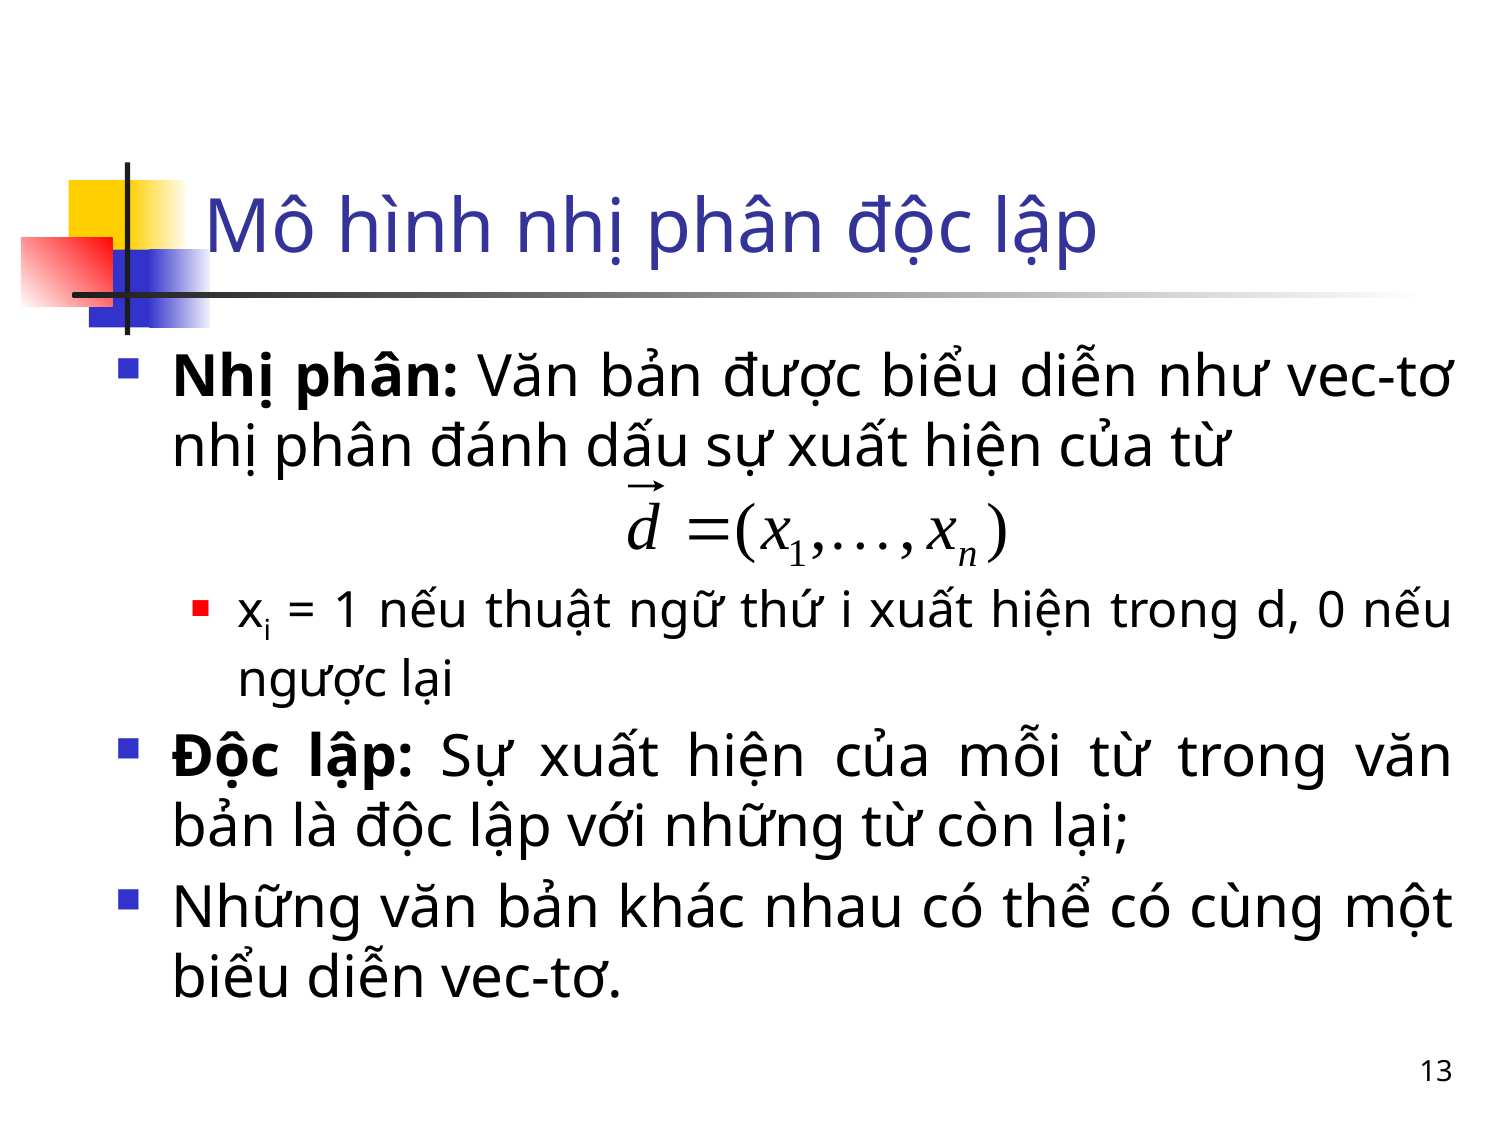

# Mô hình nhị phân độc lập
Nhị phân: Văn bản được biểu diễn như vec-tơ nhị phân đánh dấu sự xuất hiện của từ
xi = 1 nếu thuật ngữ thứ i xuất hiện trong d, 0 nếu ngược lại
Độc lập: Sự xuất hiện của mỗi từ trong văn bản là độc lập với những từ còn lại;
Những văn bản khác nhau có thể có cùng một biểu diễn vec-tơ.